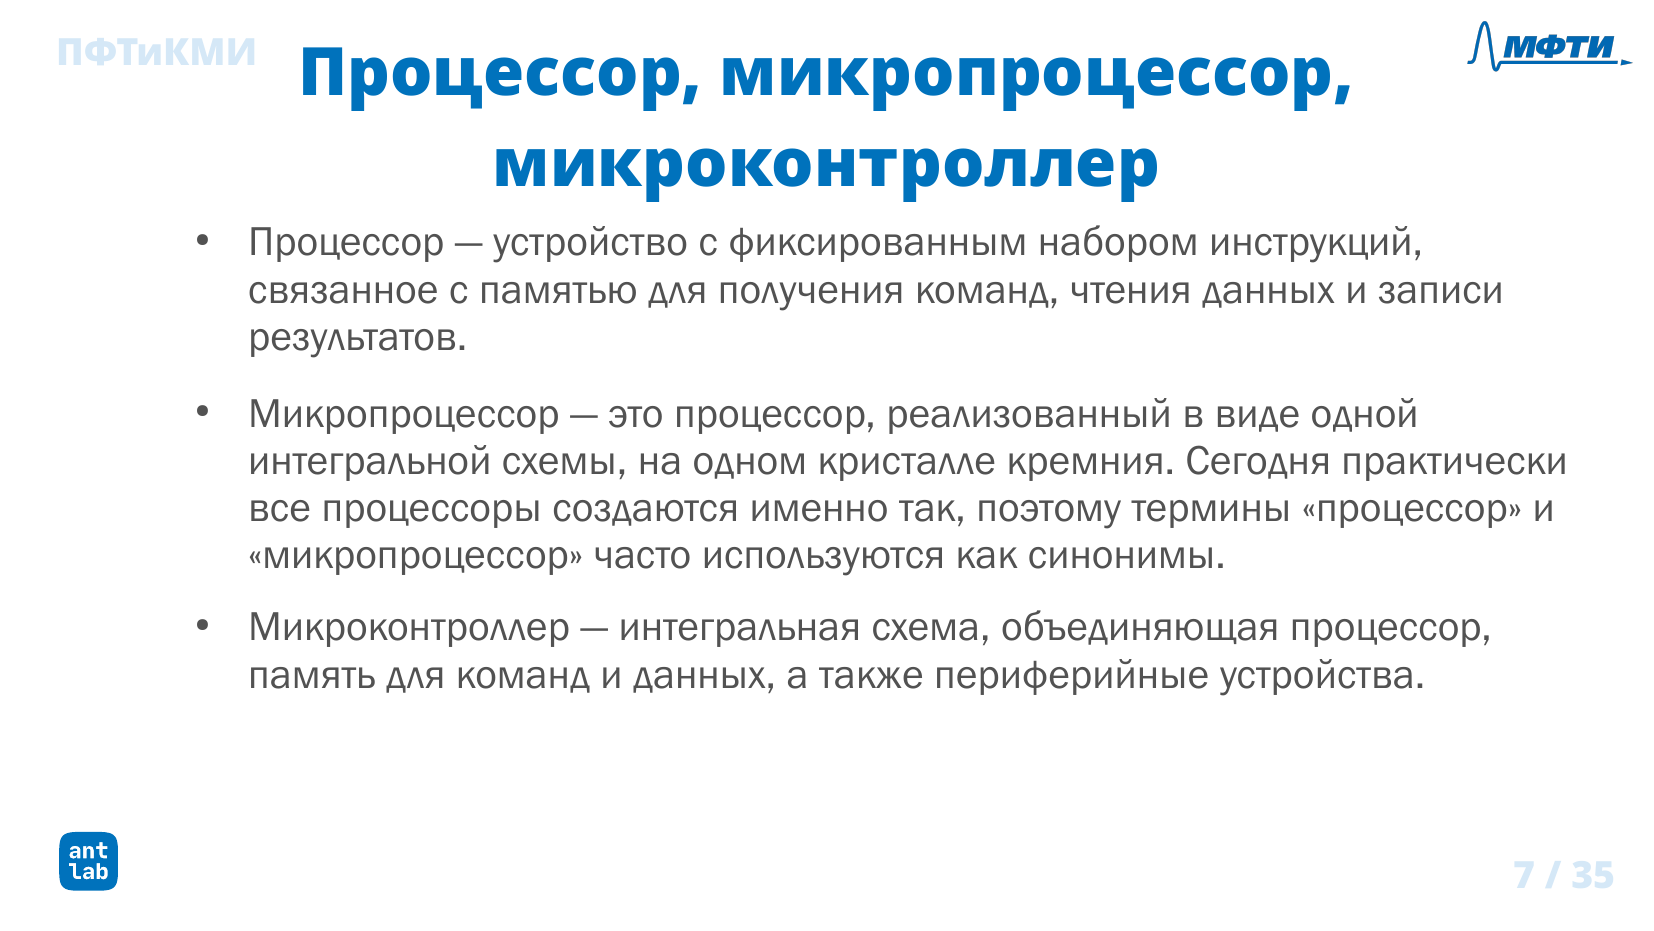

# Процессор, микропроцессор, микроконтроллер
Процессор — устройство с фиксированным набором инструкций, связанное с памятью для получения команд, чтения данных и записи результатов.
Микропроцессор — это процессор, реализованный в виде одной интегральной схемы, на одном кристалле кремния. Сегодня практически все процессоры создаются именно так, поэтому термины «процессор» и «микропроцессор» часто используются как синонимы.
Микроконтроллер — интегральная схема, объединяющая процессор, память для команд и данных, а также периферийные устройства.